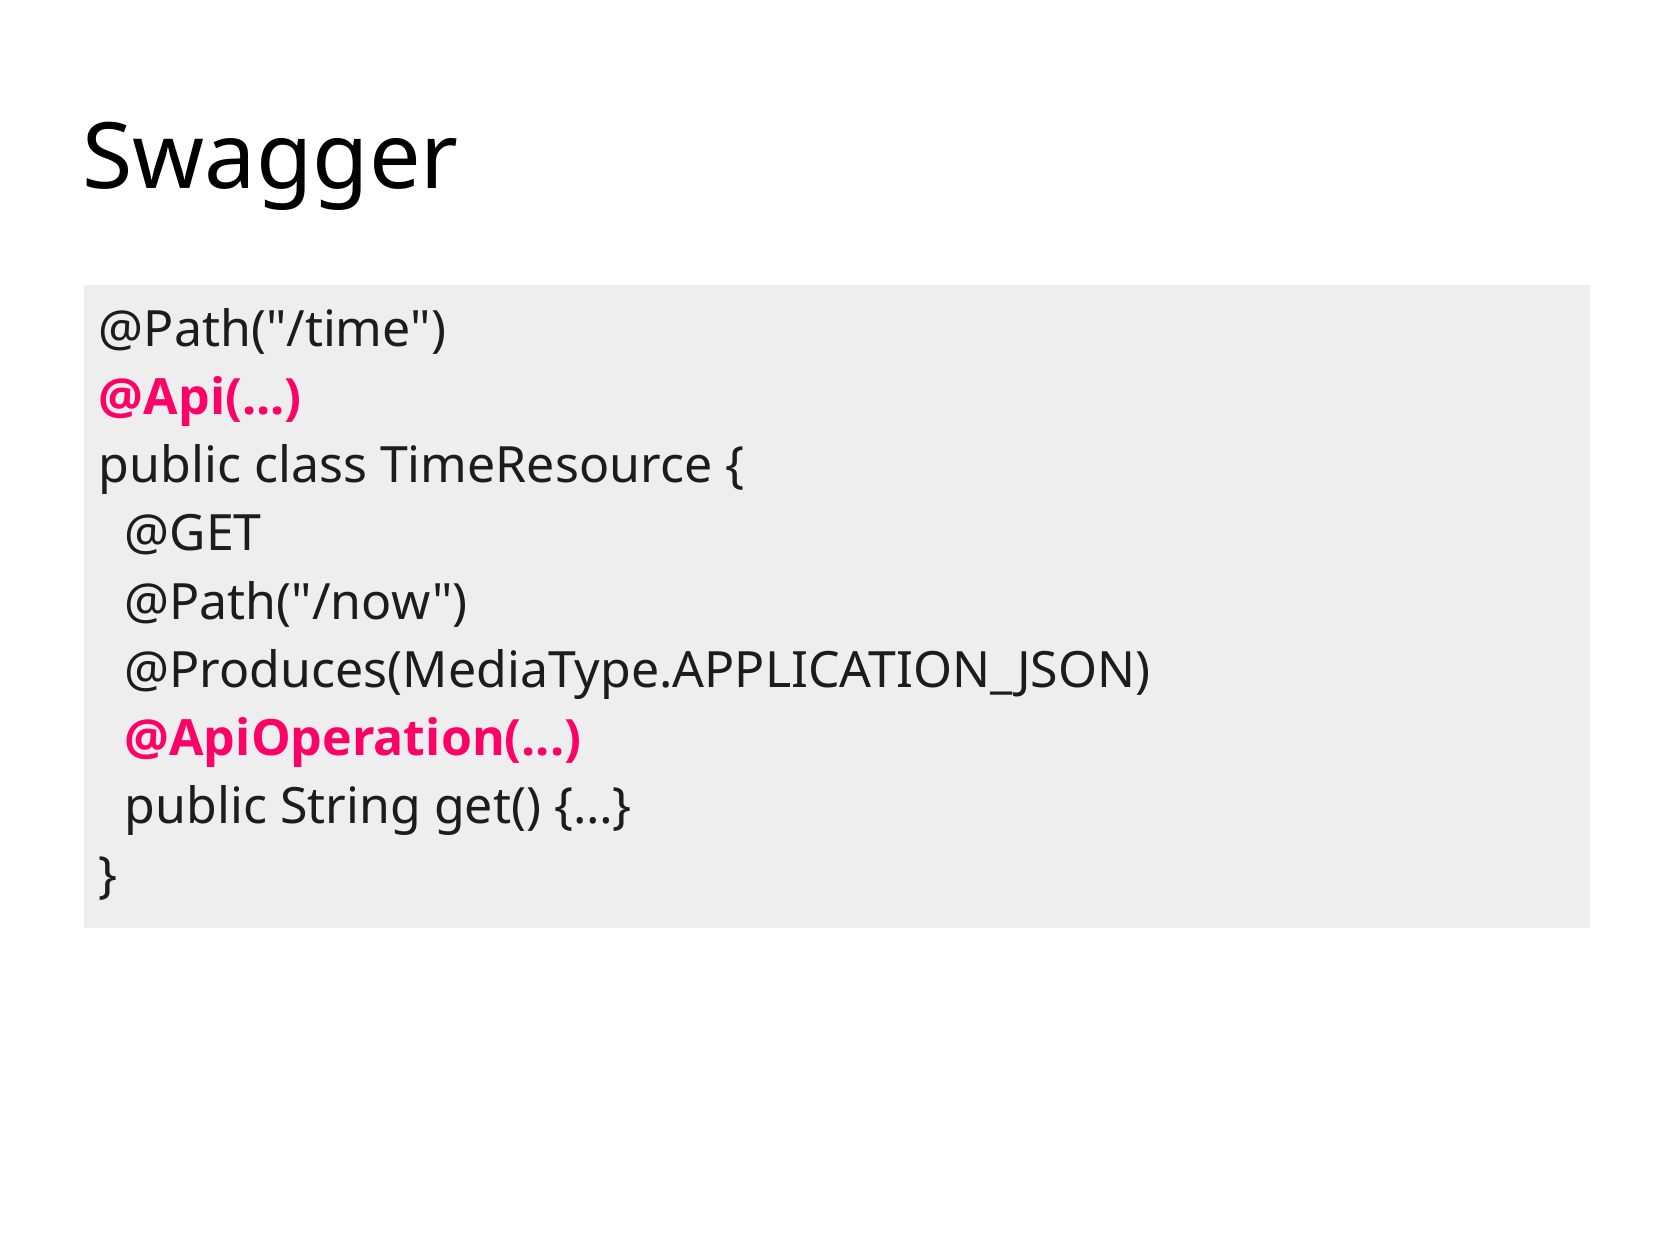

# Swagger
@Path("/time")
@Api(...)
public class TimeResource {
 @GET
 @Path("/now")
 @Produces(MediaType.APPLICATION_JSON)
 @ApiOperation(...)
 public String get() {…}
}